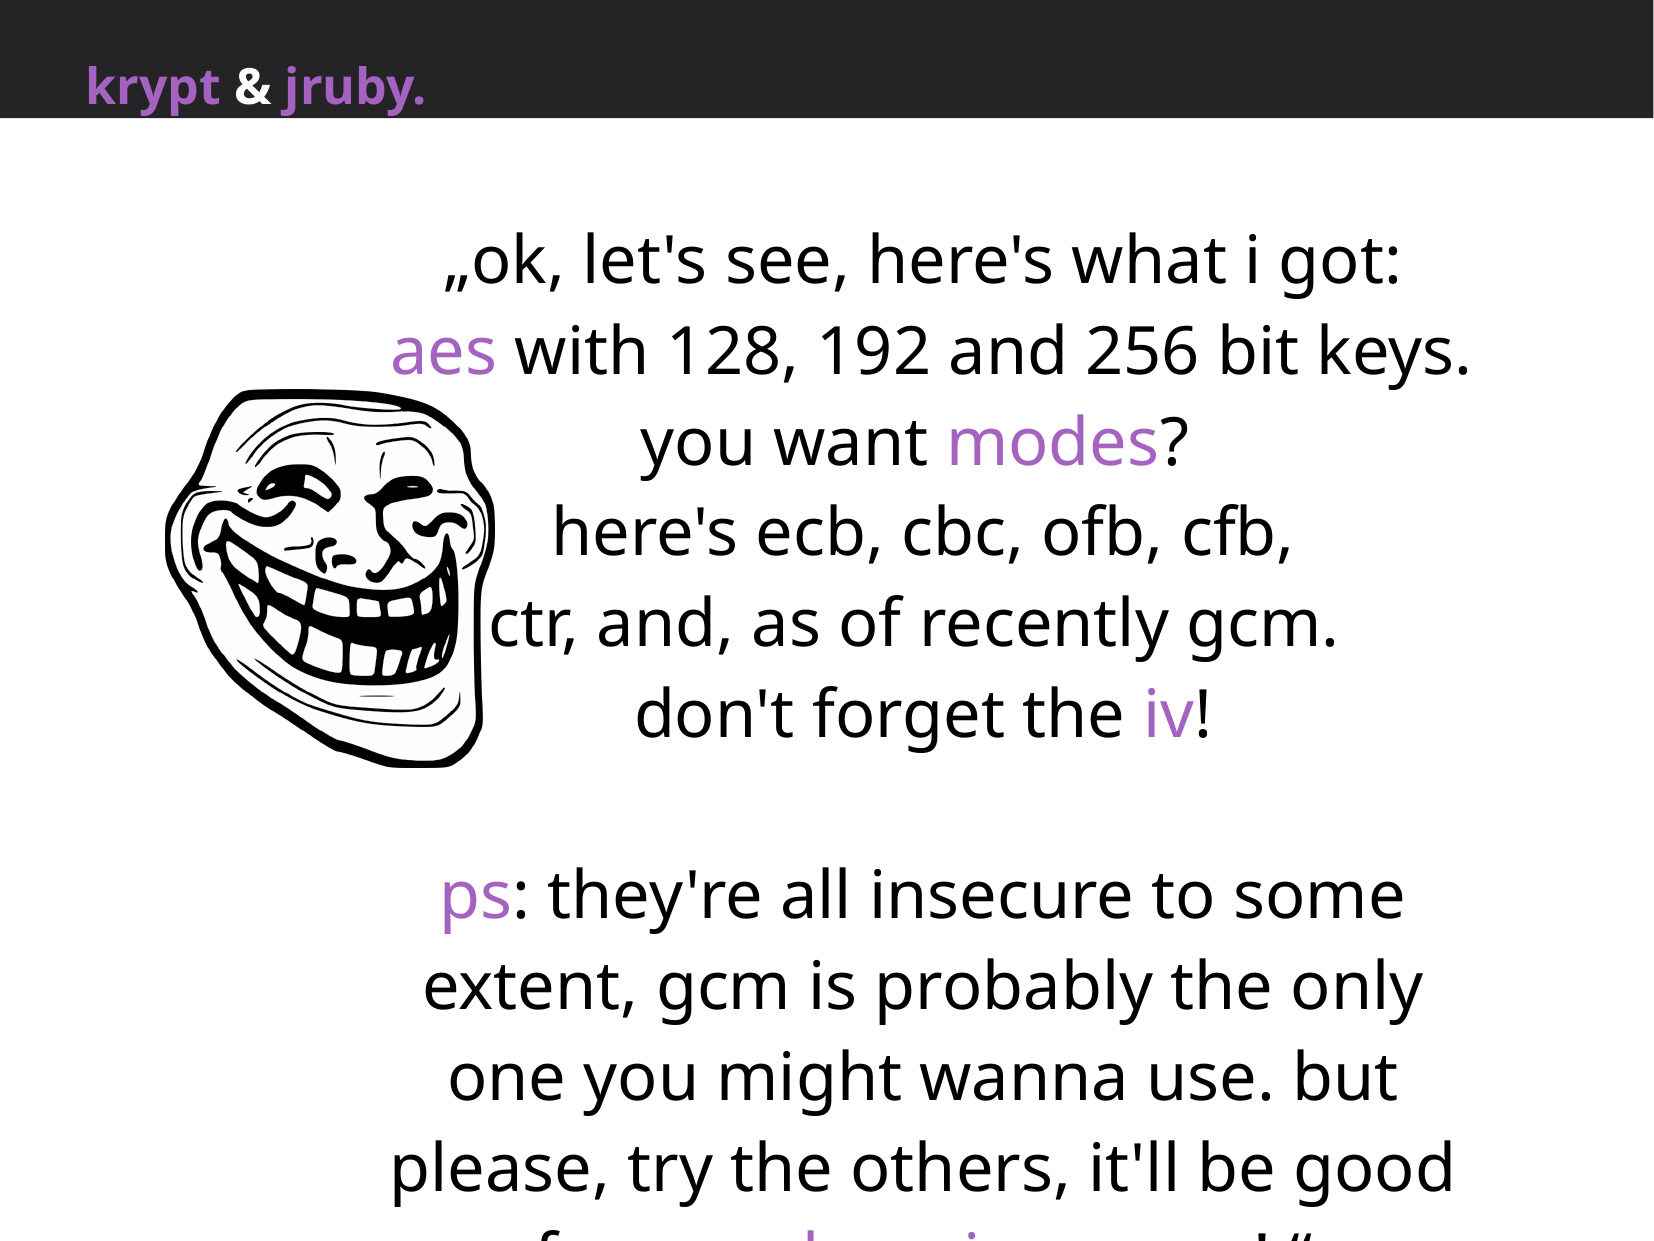

krypt & jruby.
„ok, let's see, here's what i got:
 aes with 128, 192 and 256 bit keys. you want modes?
here's ecb, cbc, ofb, cfb,
ctr, and, as of recently gcm.
don't forget the iv!
ps: they're all insecure to some extent, gcm is probably the only one you might wanna use. but please, try the others, it'll be good for your learning curve! “